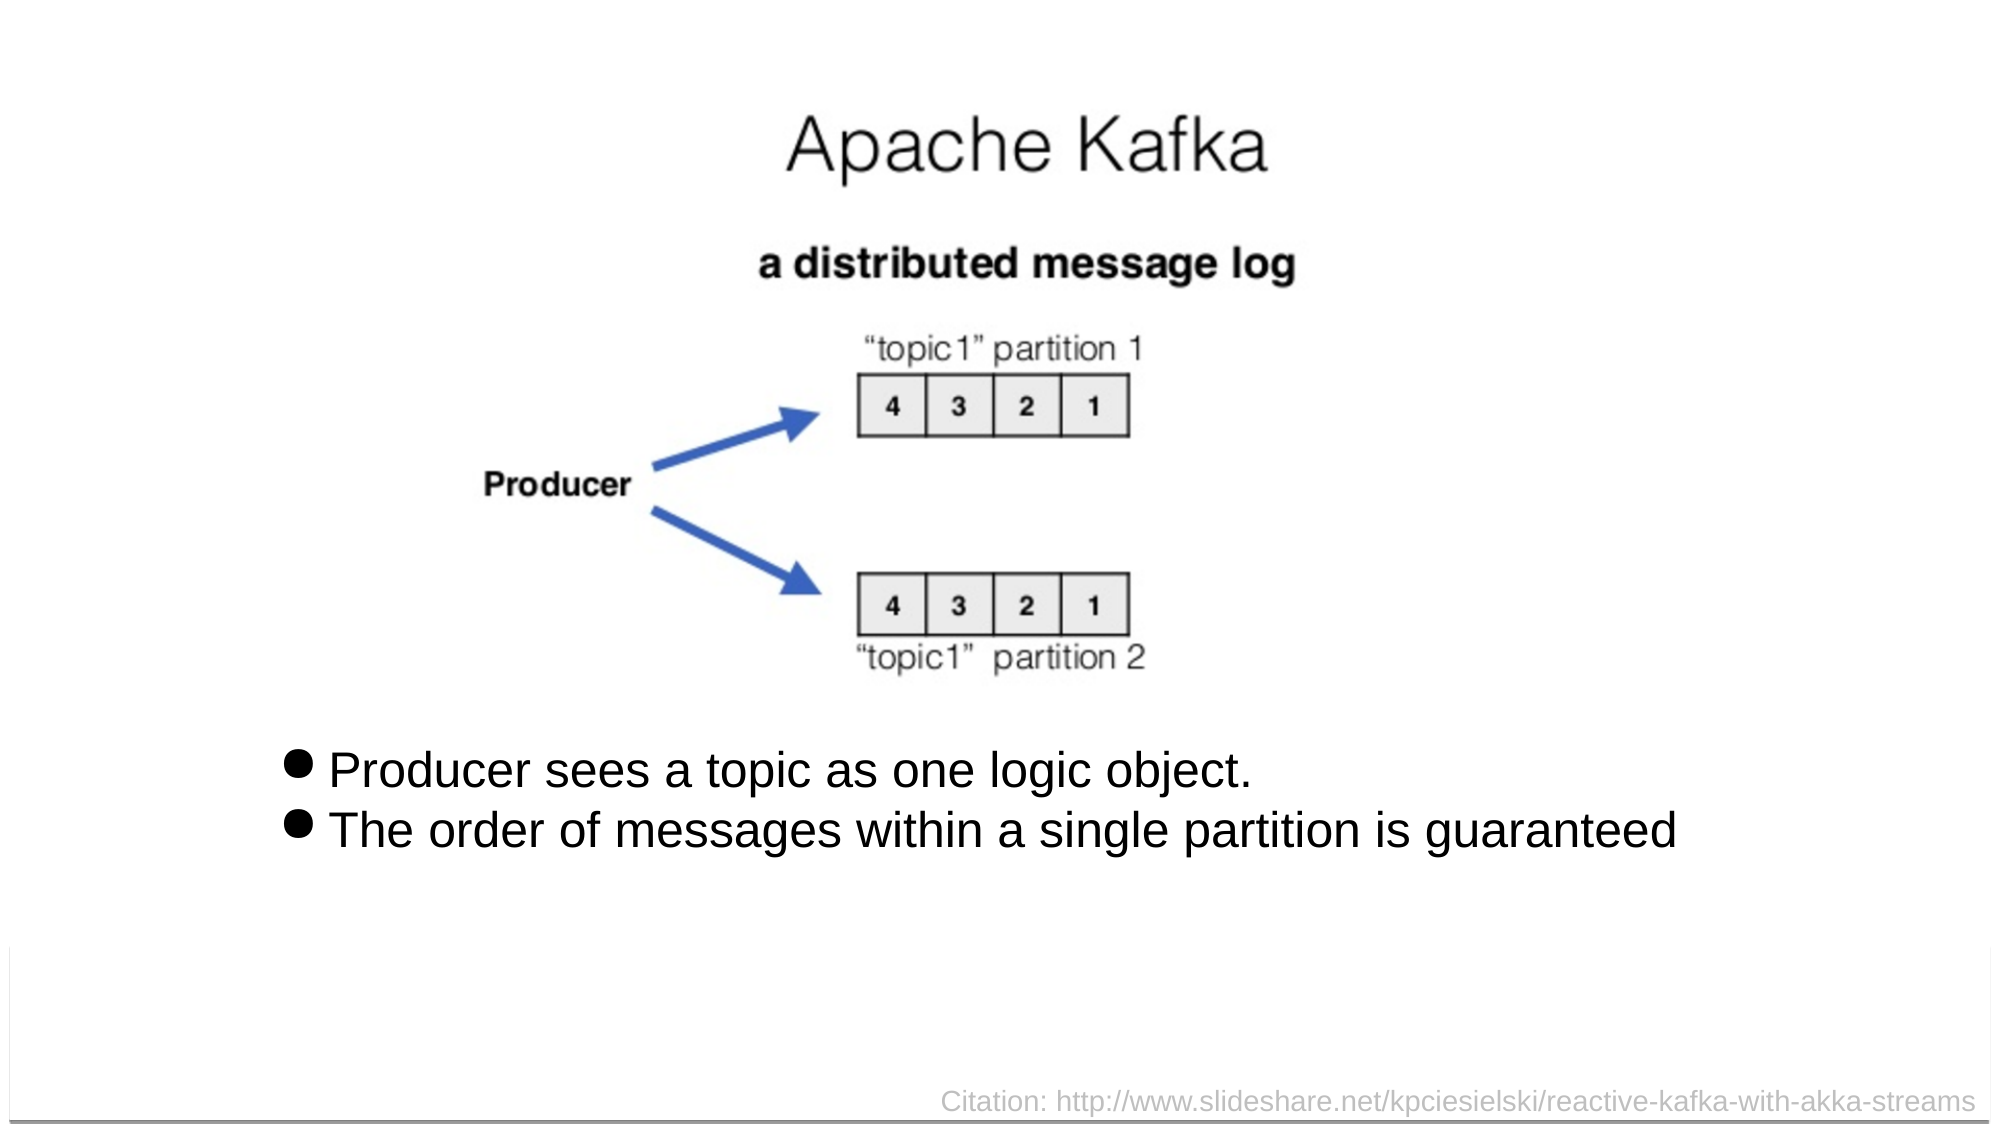

Producer sees a topic as one logic object.
The order of messages within a single partition is guaranteed
Citation: http://www.slideshare.net/kpciesielski/reactive-kafka-with-akka-streams